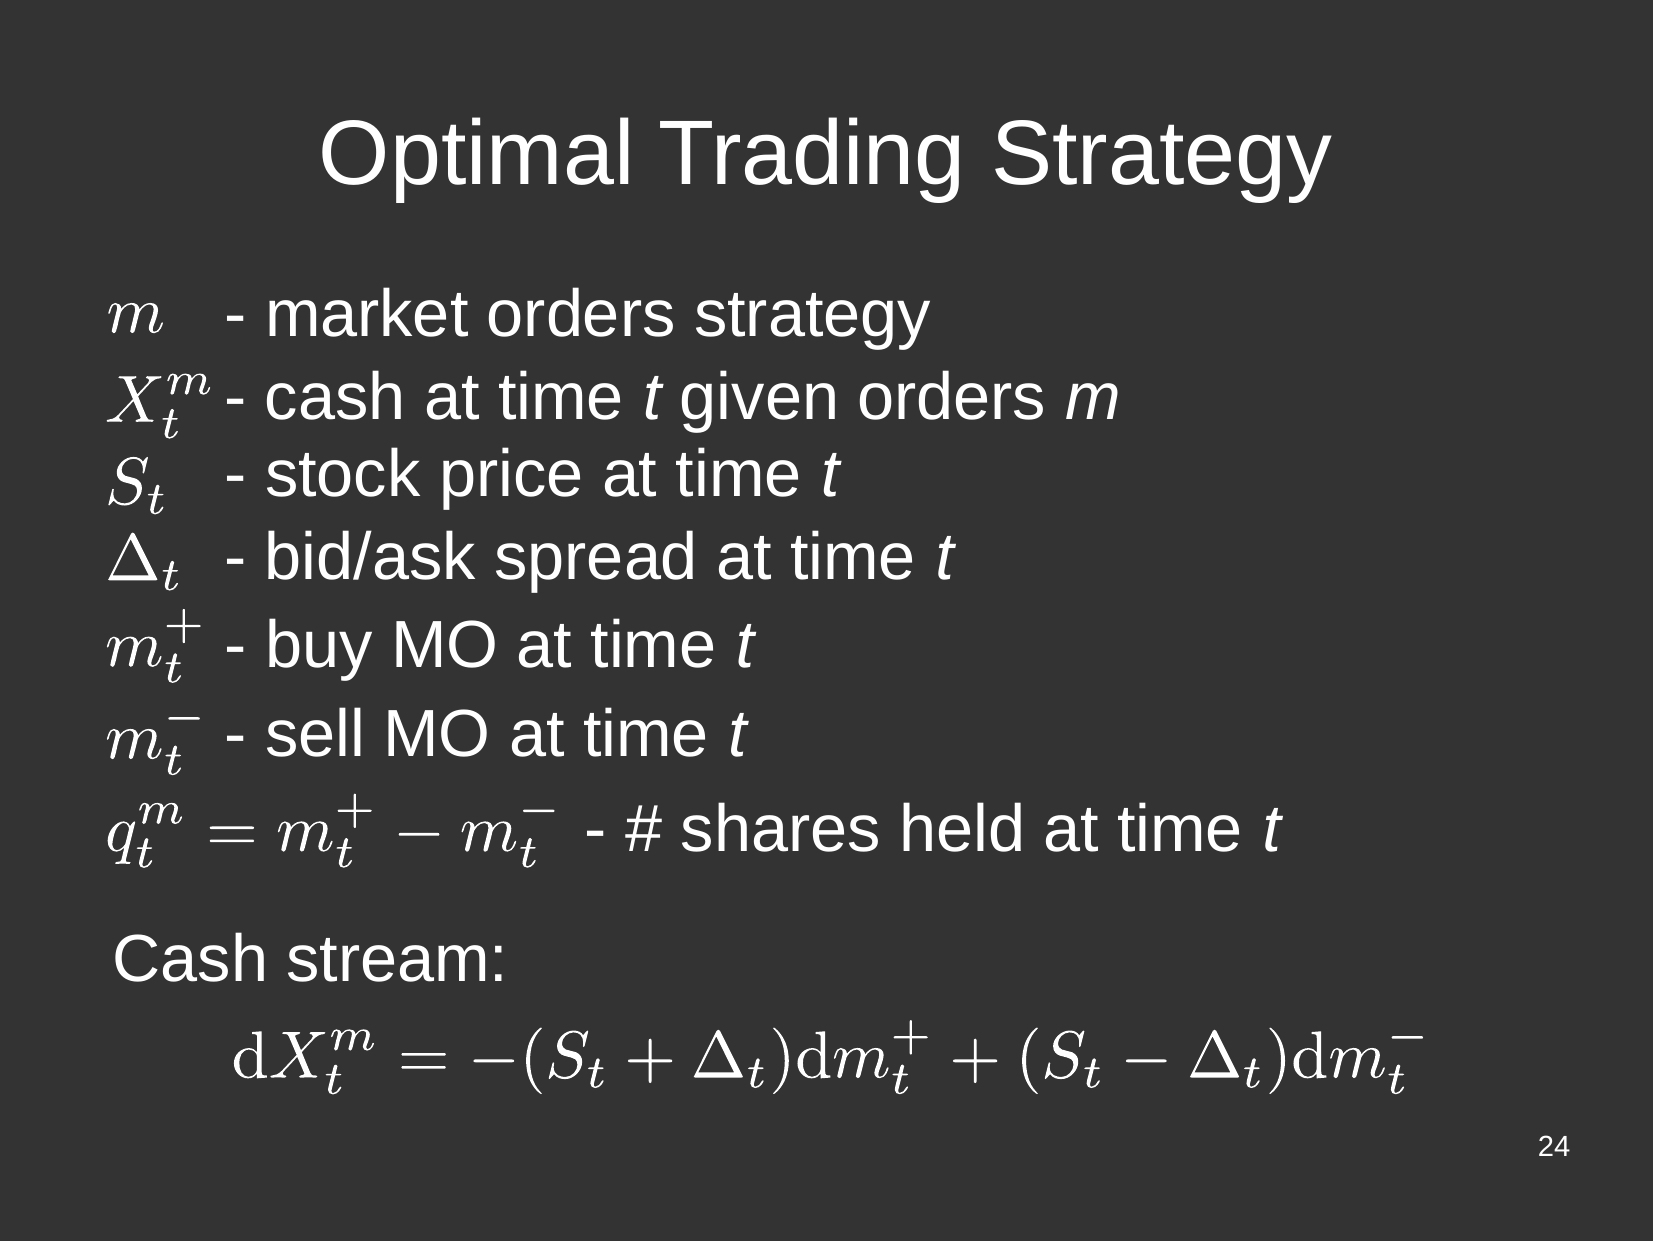

# Optimal Trading Strategy
- market orders strategy
- cash at time t given orders m
- stock price at time t
- bid/ask spread at time t
- buy MO at time t
- sell MO at time t
- # shares held at time t
Cash stream:
24